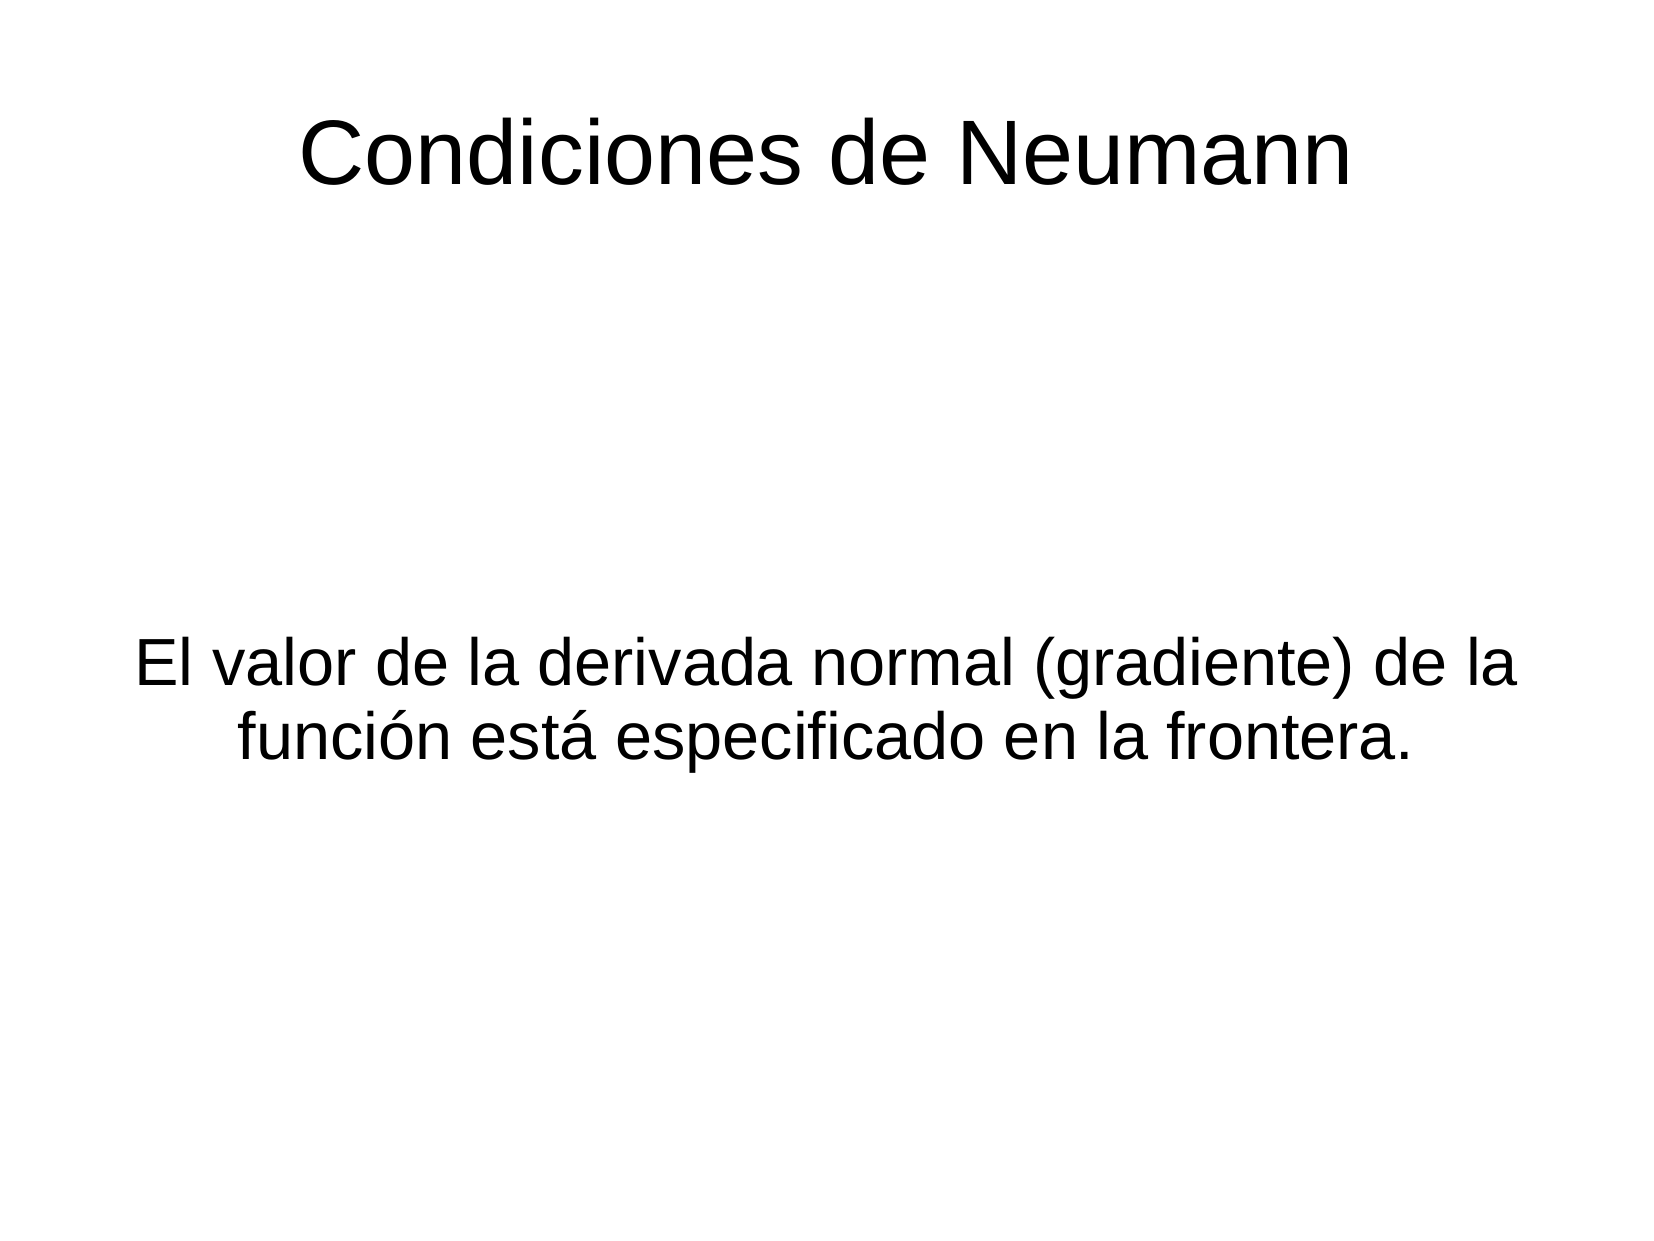

# Condiciones de Neumann
El valor de la derivada normal (gradiente) de la función está especificado en la frontera.